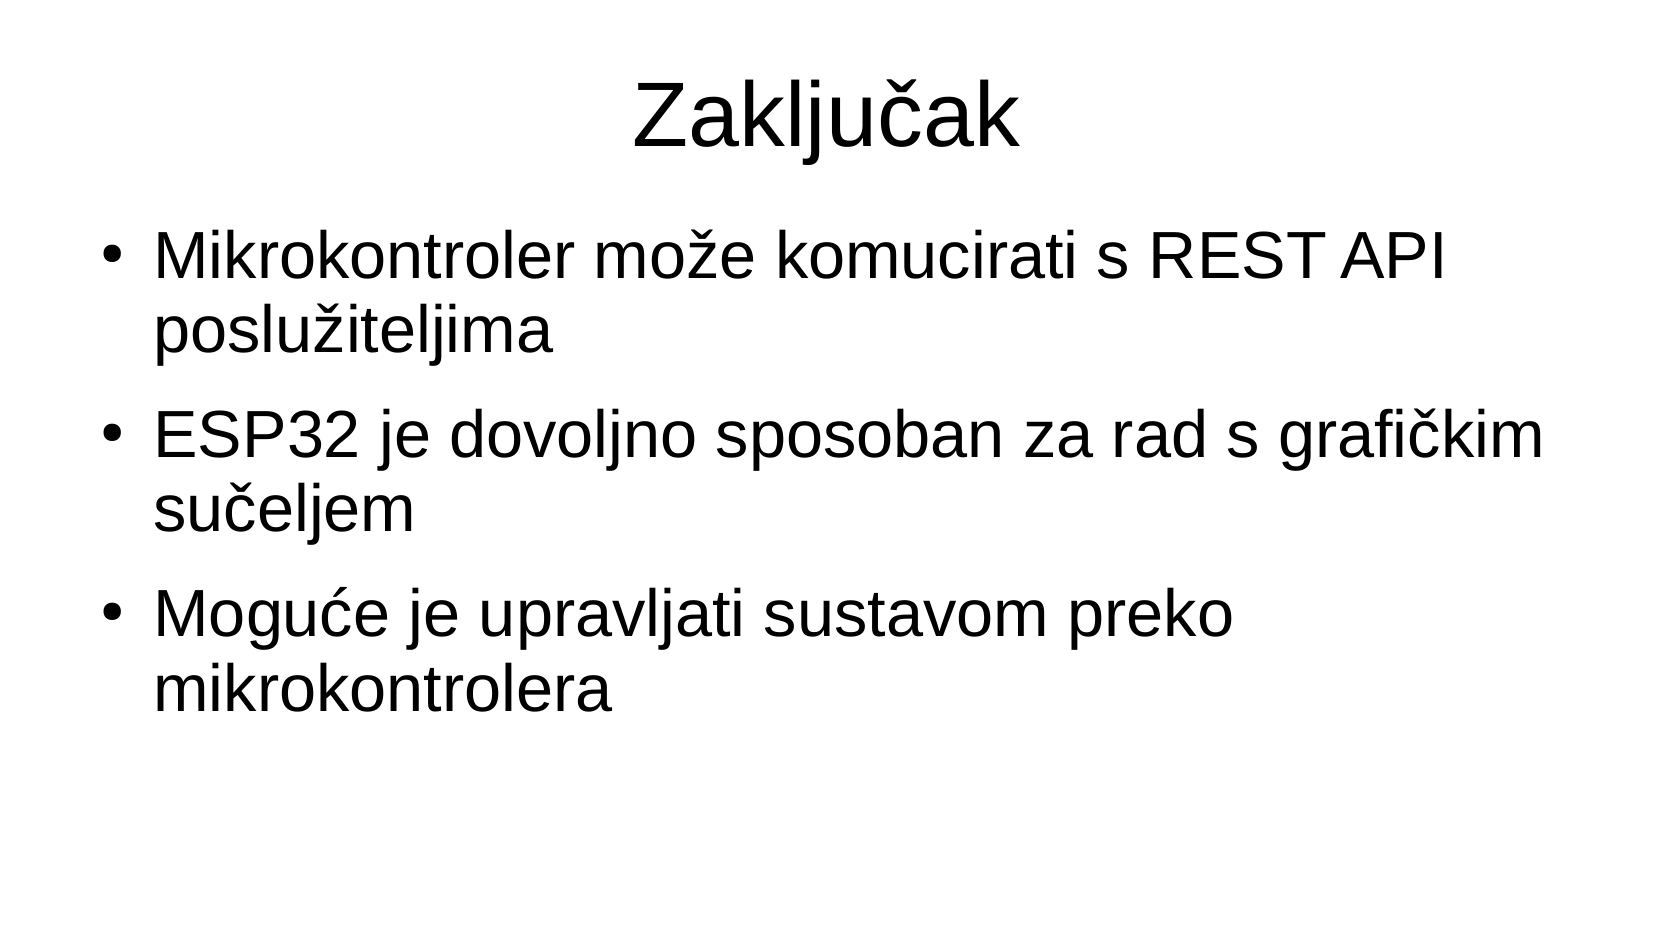

# Zaključak
Mikrokontroler može komucirati s REST API poslužiteljima
ESP32 je dovoljno sposoban za rad s grafičkim sučeljem
Moguće je upravljati sustavom preko mikrokontrolera